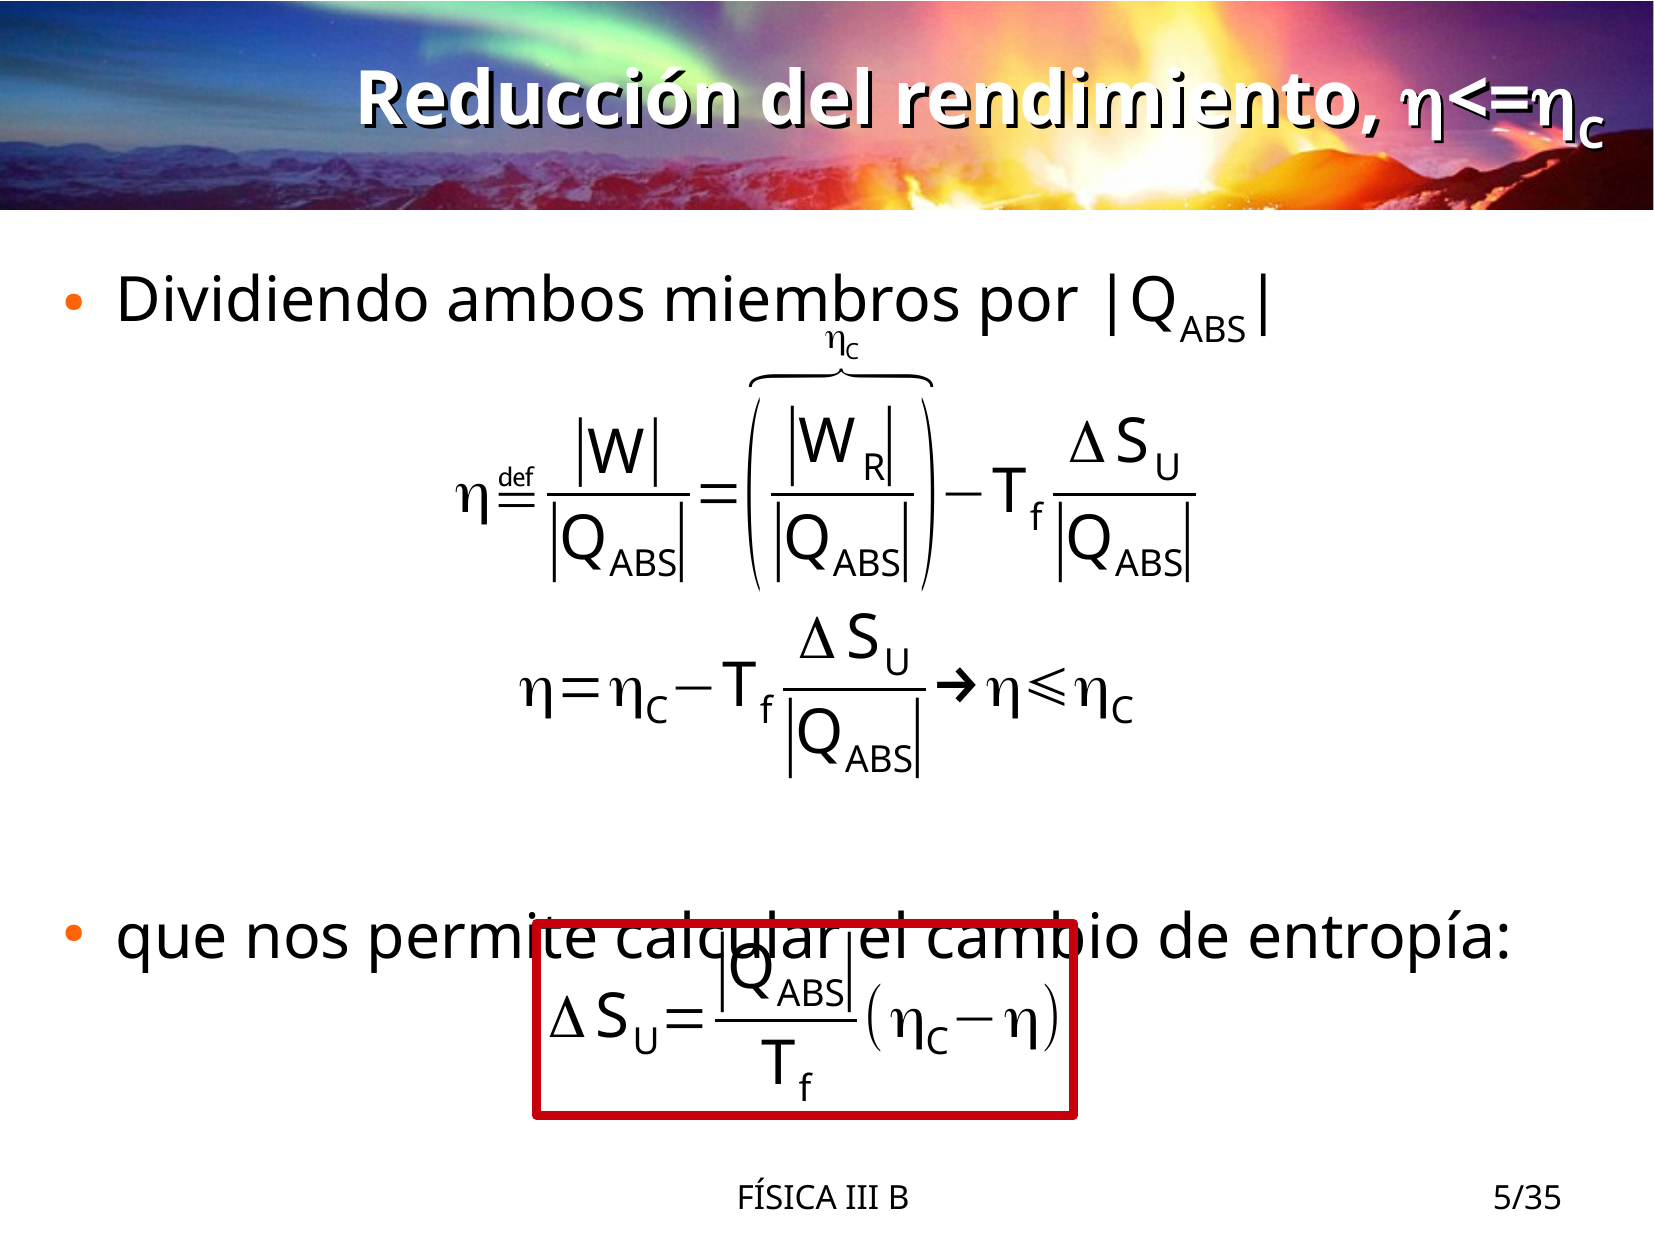

# Reducción del rendimiento, h<=hC
Dividiendo ambos miembros por |QABS|
que nos permite calcular el cambio de entropía:
FÍSICA III B
5